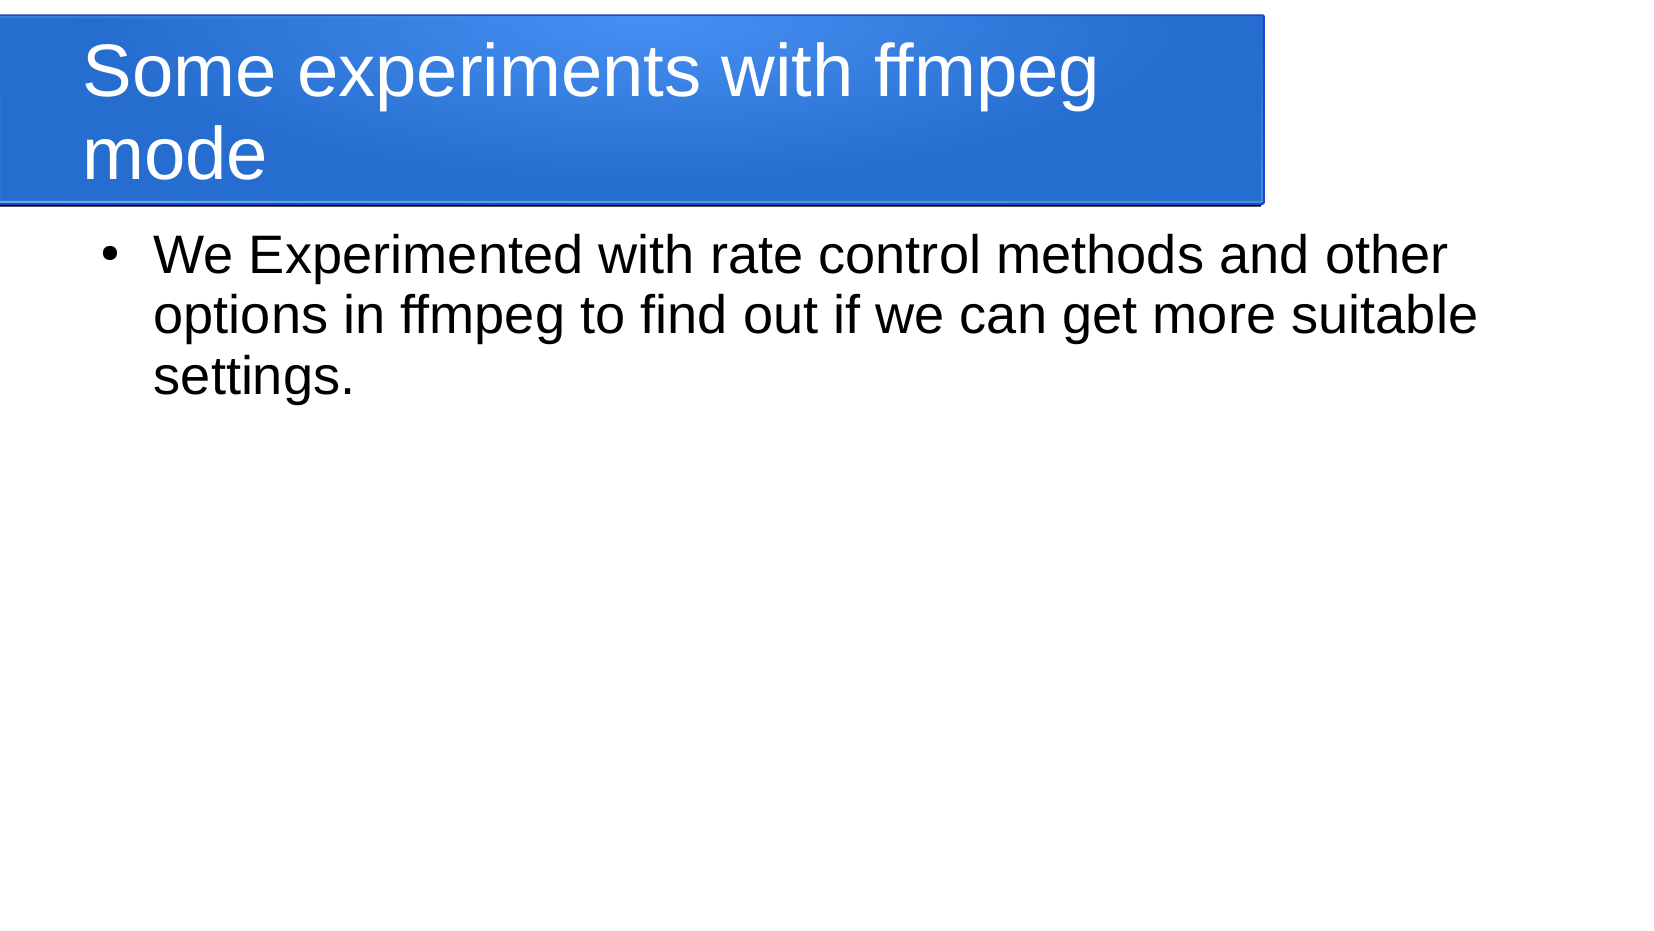

# Some experiments with ffmpeg mode
We Experimented with rate control methods and other options in ffmpeg to find out if we can get more suitable settings.